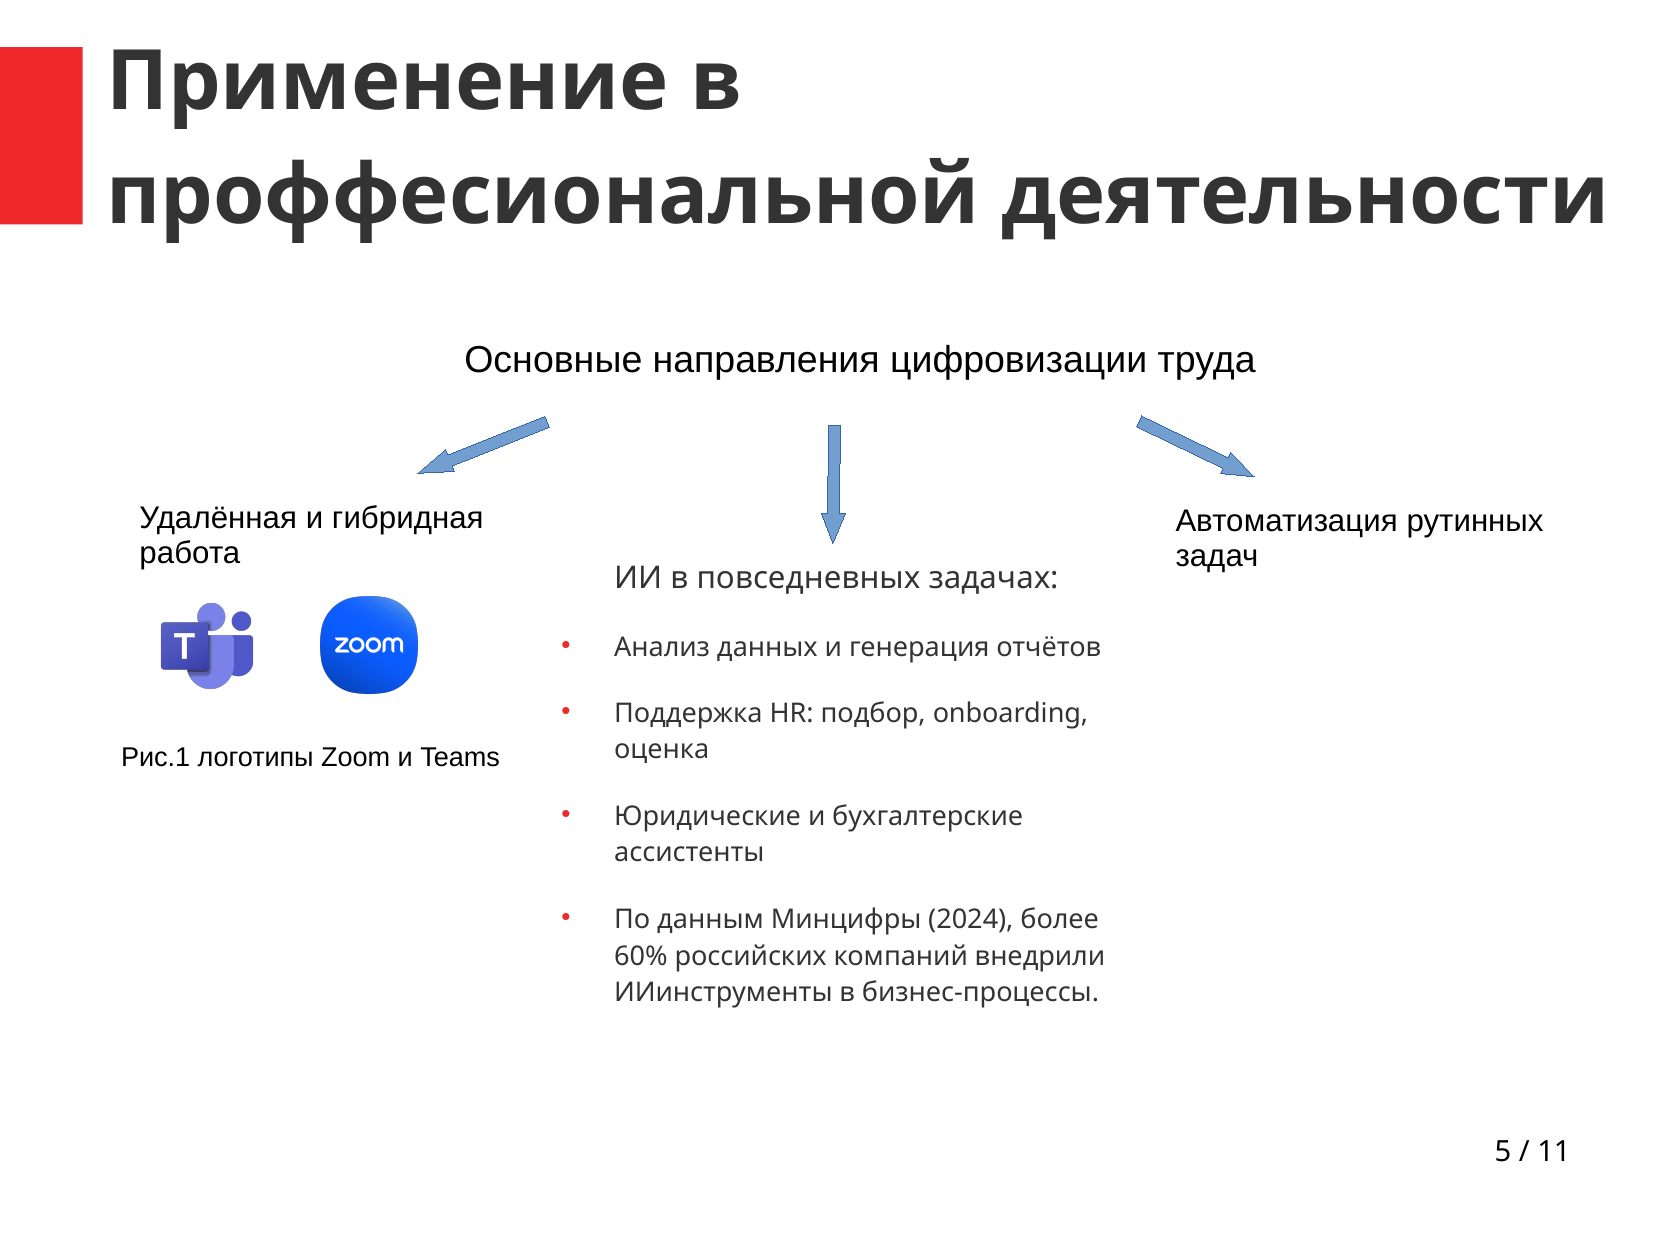

# Применение в проффесиональной деятельности
Основные направления цифровизации труда
Удалённая и гибридная
работа
Автоматизация рутинных
задач
ИИ в повседневных задачах:
Анализ данных и генерация отчётов
Поддержка HR: подбор, onboarding, оценка
Юридические и бухгалтерские ассистенты
По данным Минцифры (2024), более 60% российских компаний внедрили ИИинструменты в бизнес-процессы.
Рис.1 логотипы Zoom и Teams
5